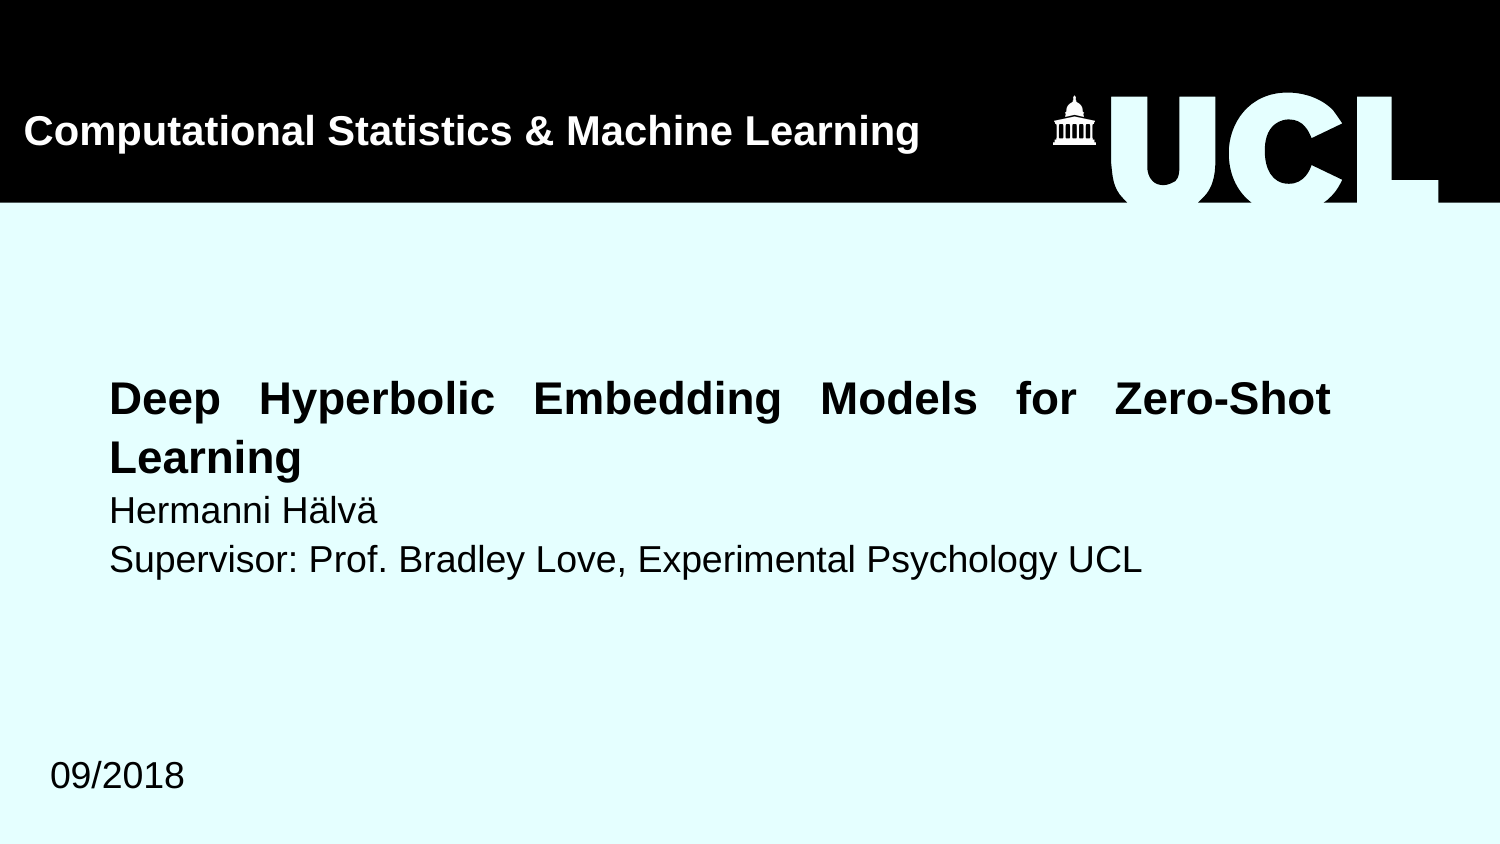

Computational Statistics & Machine Learning
Deep Hyperbolic Embedding Models for Zero-Shot Learning
Hermanni Hälvä
Supervisor: Prof. Bradley Love, Experimental Psychology UCL
09/2018